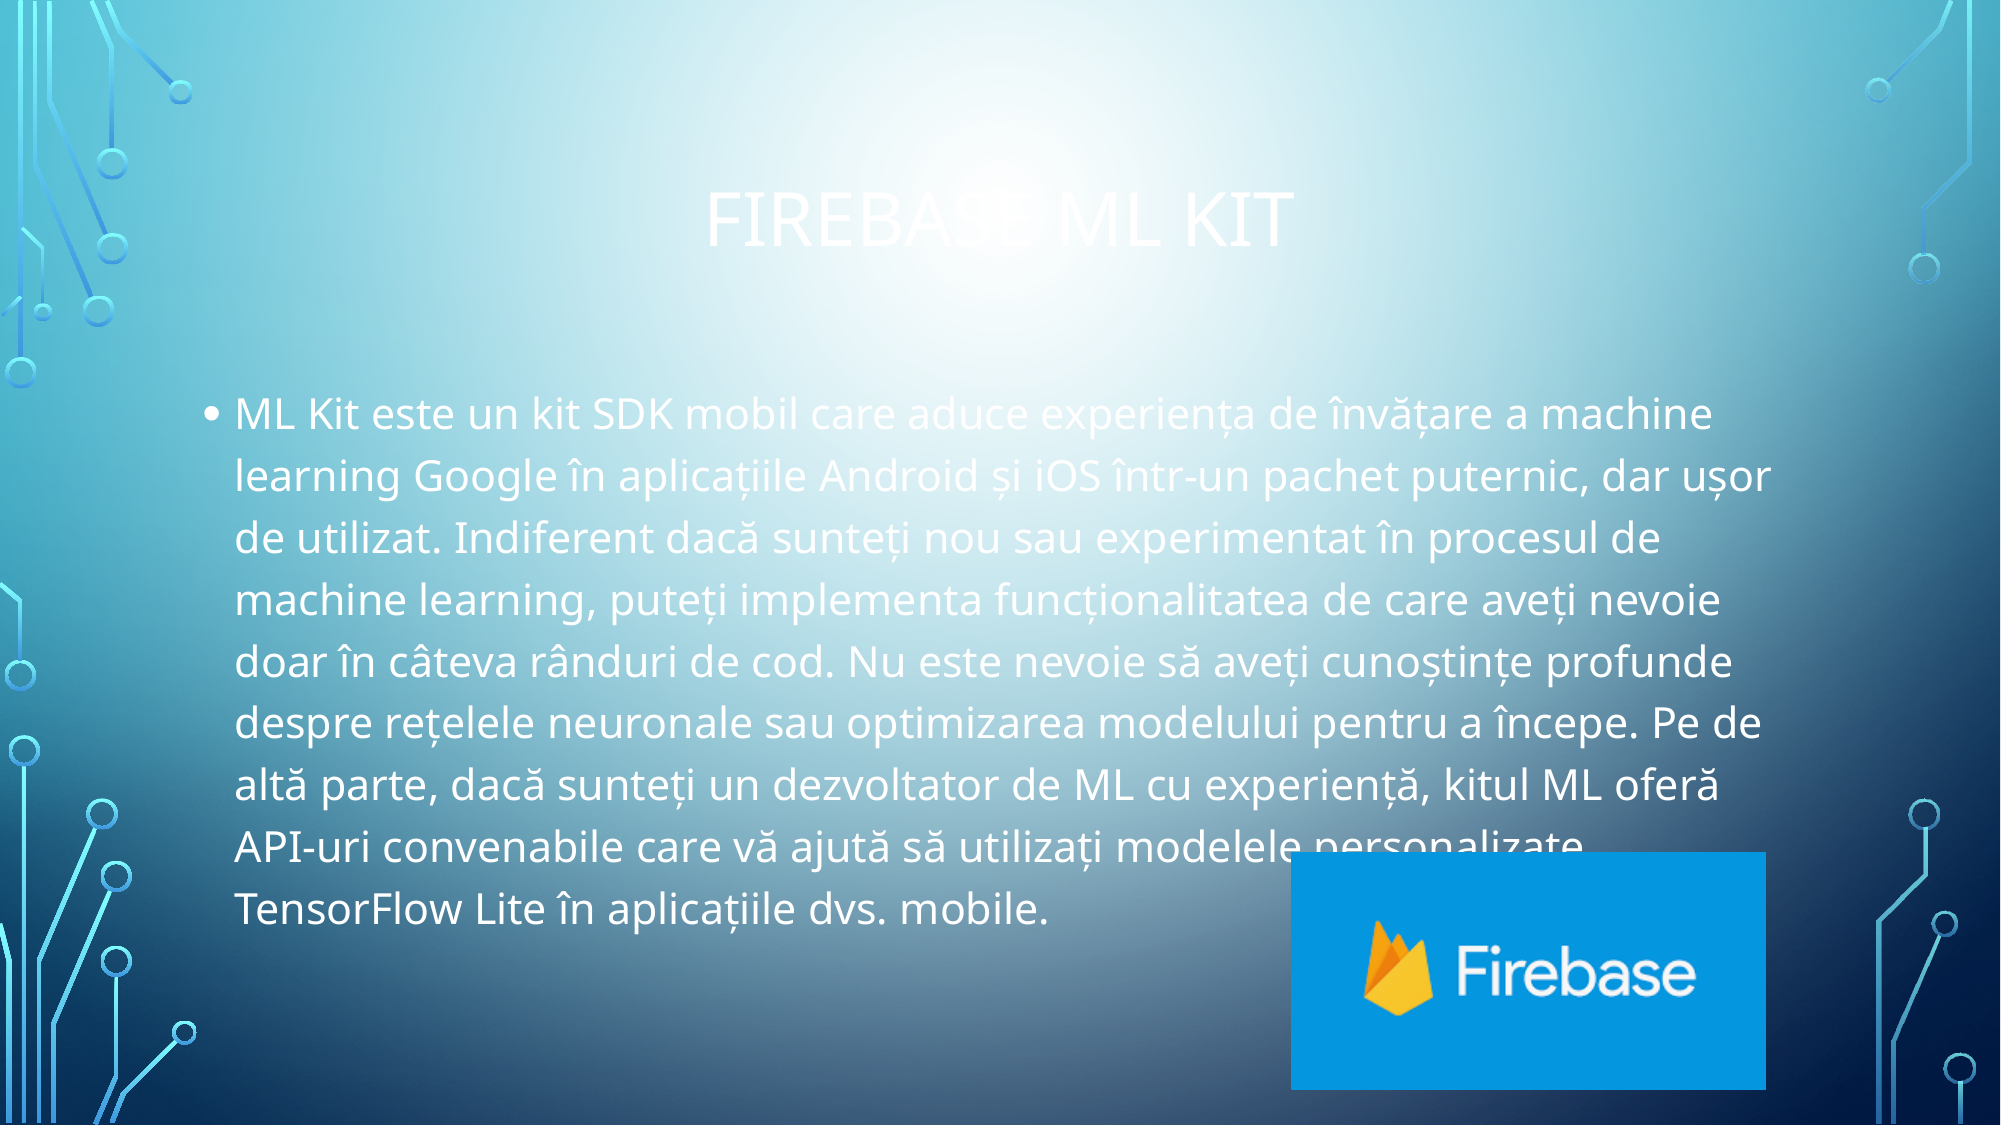

# Firebase ML Kit
ML Kit este un kit SDK mobil care aduce experiența de învățare a machine learning Google în aplicațiile Android și iOS într-un pachet puternic, dar ușor de utilizat. Indiferent dacă sunteți nou sau experimentat în procesul de machine learning, puteți implementa funcționalitatea de care aveți nevoie doar în câteva rânduri de cod. Nu este nevoie să aveți cunoștințe profunde despre rețelele neuronale sau optimizarea modelului pentru a începe. Pe de altă parte, dacă sunteți un dezvoltator de ML cu experiență, kitul ML oferă API-uri convenabile care vă ajută să utilizați modelele personalizate TensorFlow Lite în aplicațiile dvs. mobile.